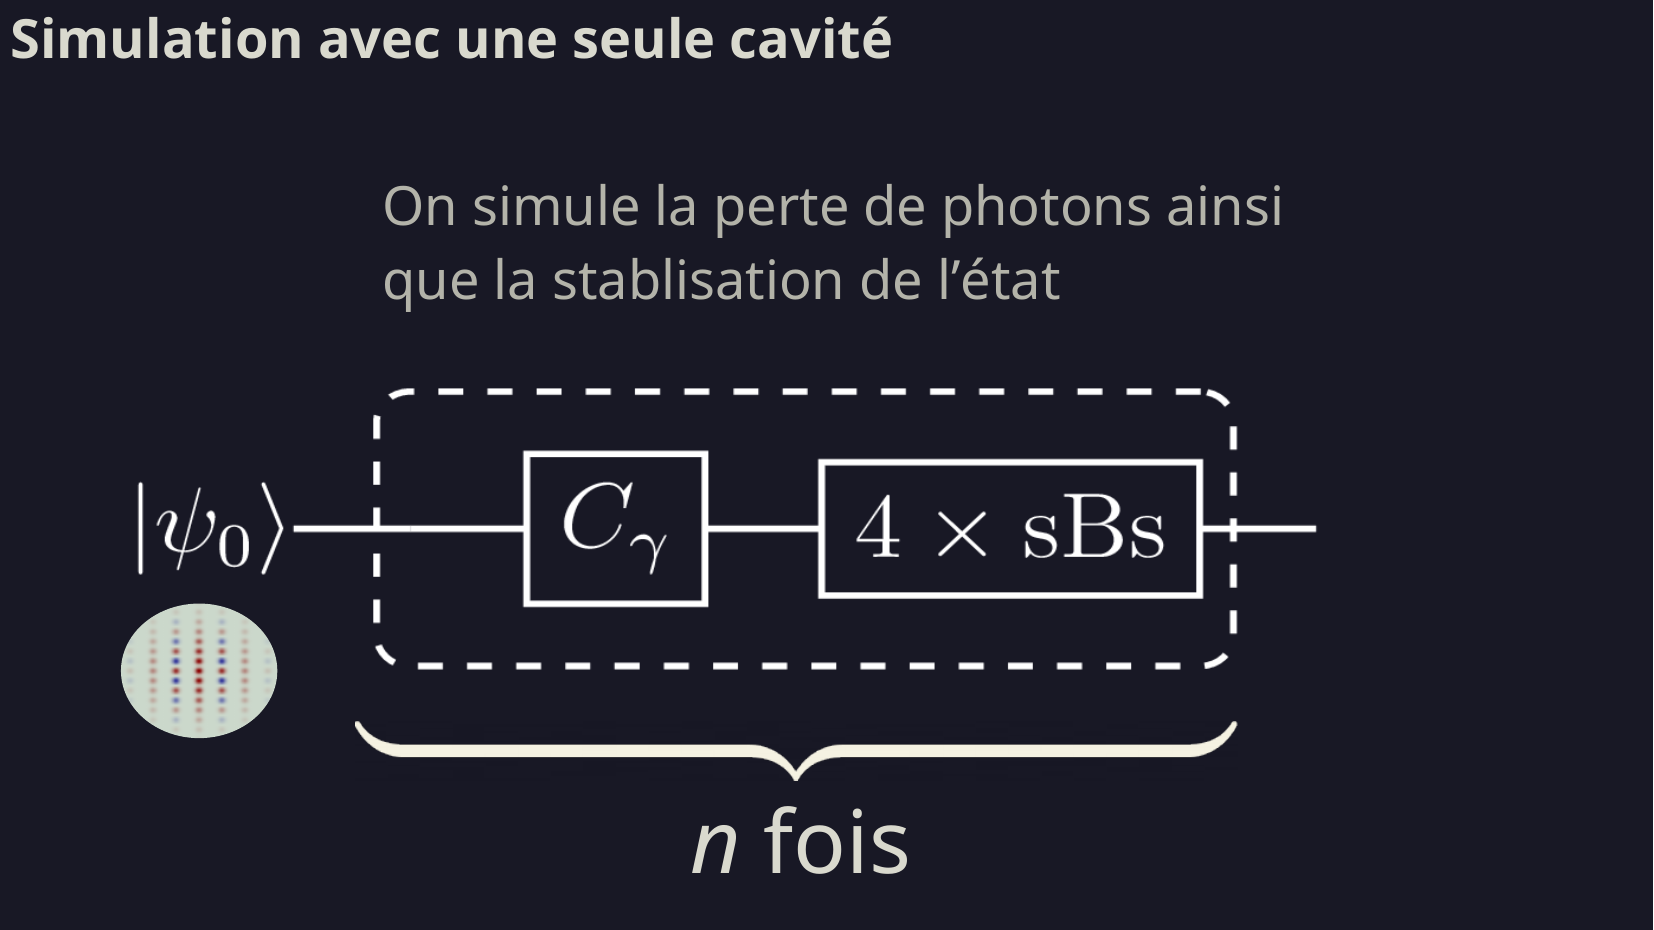

Simulation avec une seule cavité
On simule la perte de photons ainsi
que la stablisation de l’état
n fois